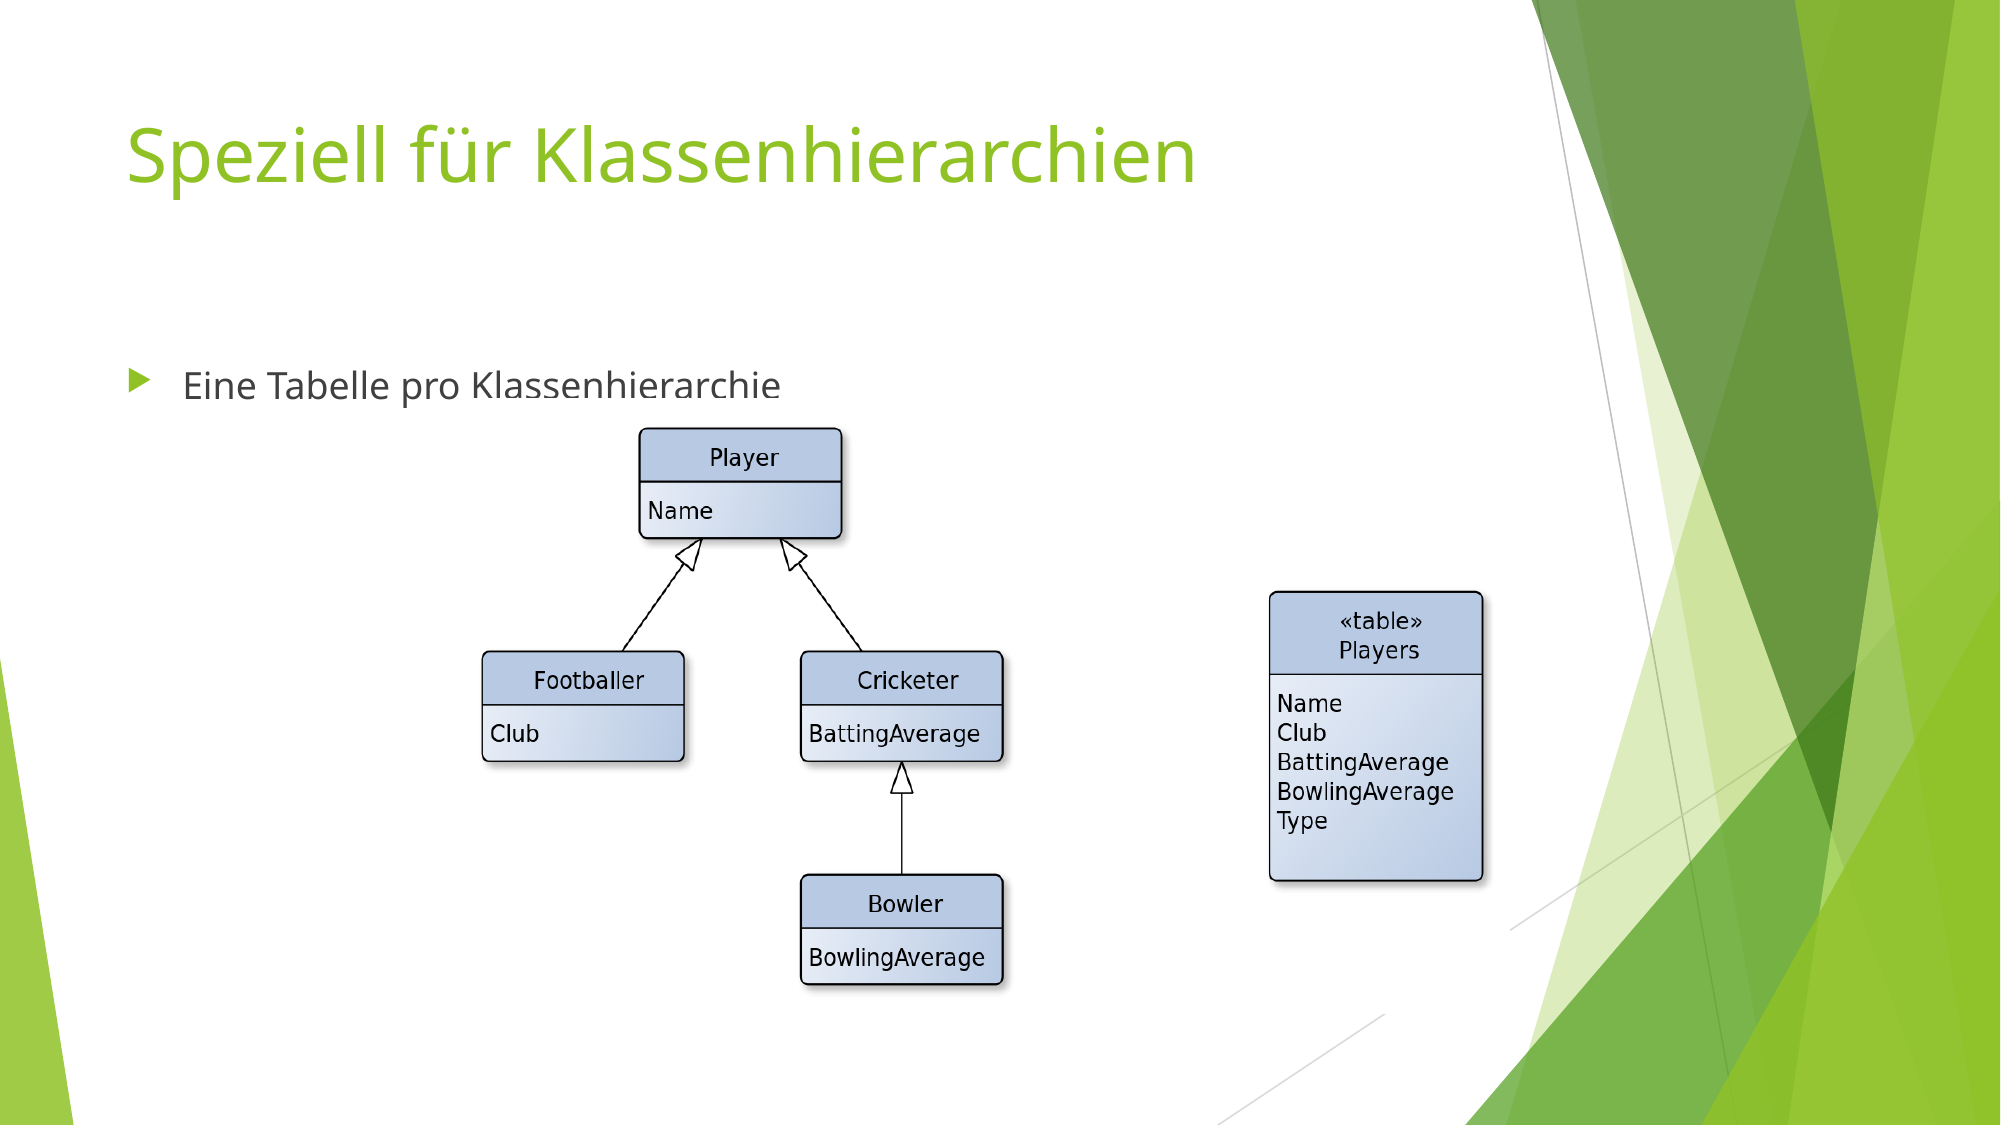

# Speziell für Klassenhierarchien
Eine Tabelle pro Klassenhierarchie